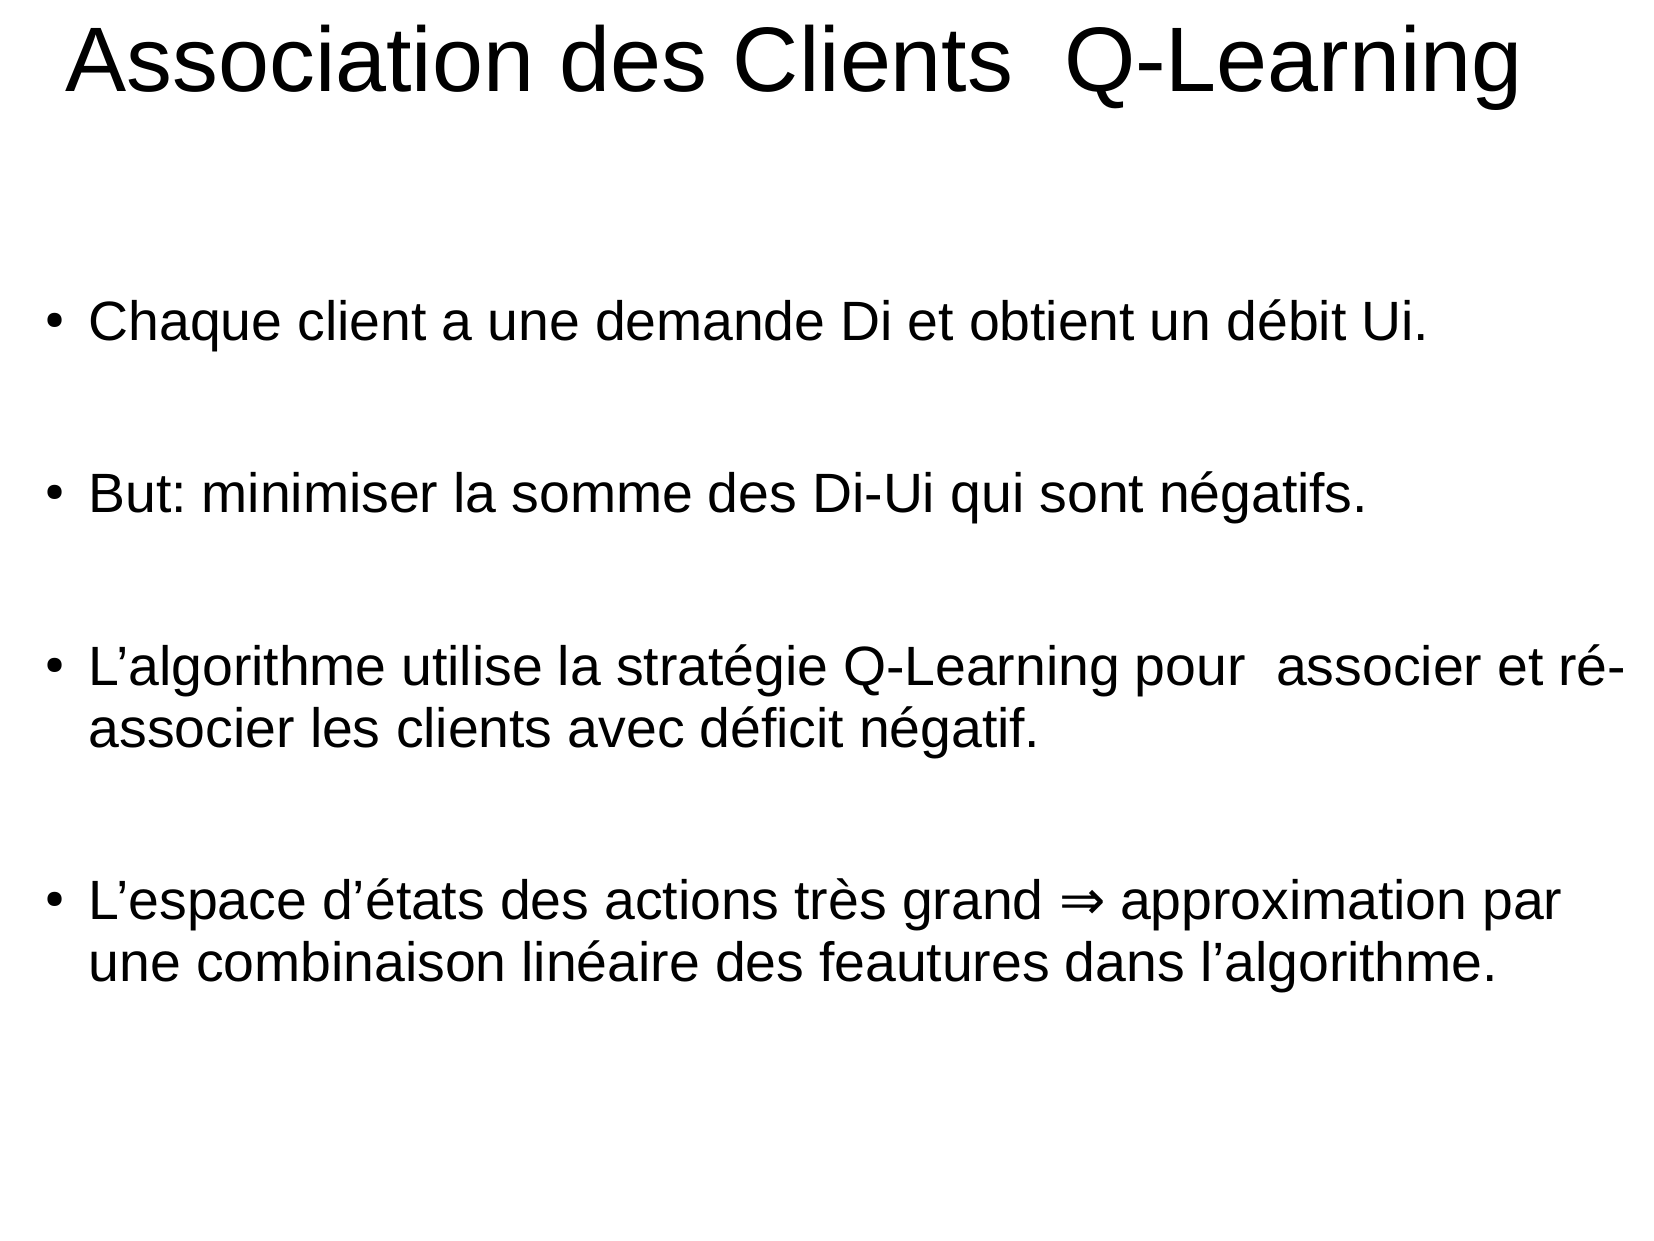

Association des Clients Q-Learning
# Chaque client a une demande Di et obtient un débit Ui.
But: minimiser la somme des Di-Ui qui sont négatifs.
L’algorithme utilise la stratégie Q-Learning pour associer et ré-associer les clients avec déficit négatif.
L’espace d’états des actions très grand ⇒ approximation par une combinaison linéaire des feautures dans l’algorithme.